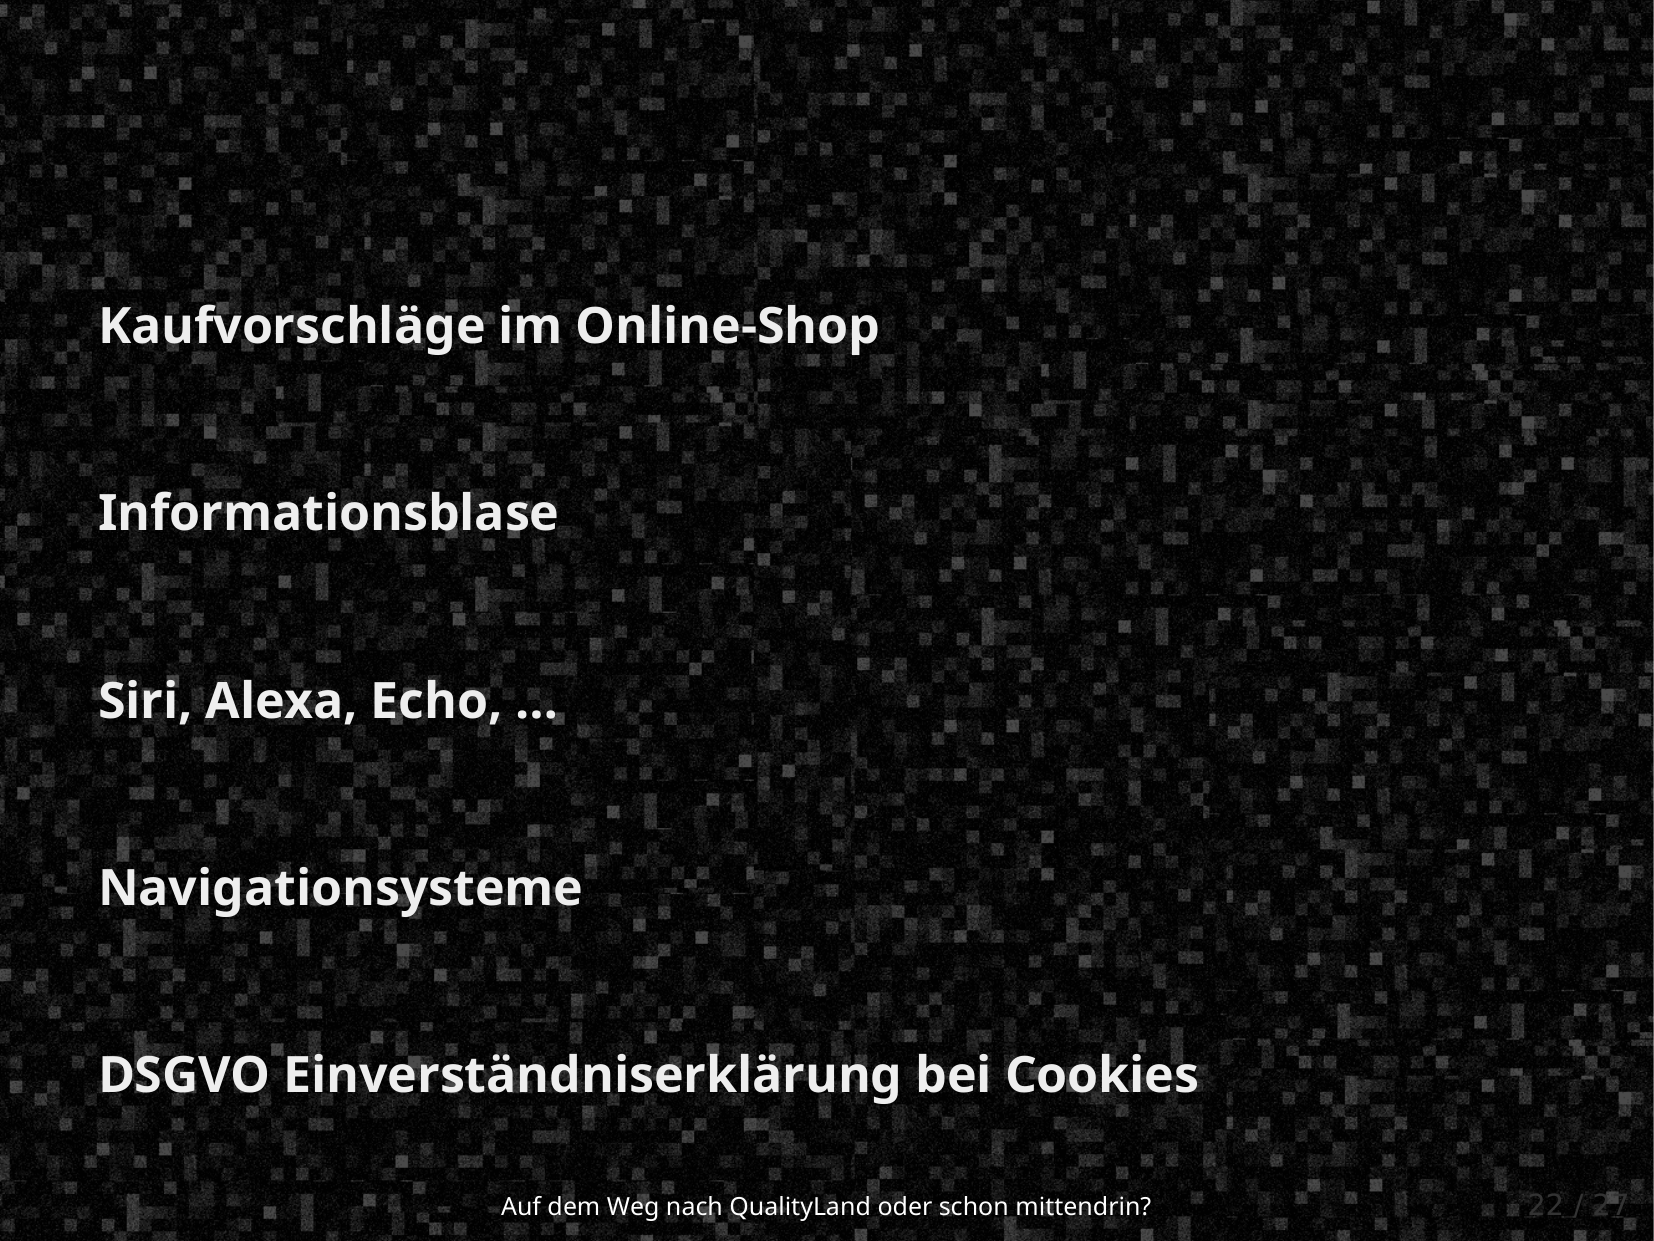

#
Kaufvorschläge im Online-Shop
Informationsblase
Siri, Alexa, Echo, …
Navigationsysteme
DSGVO Einverständniserklärung bei Cookies